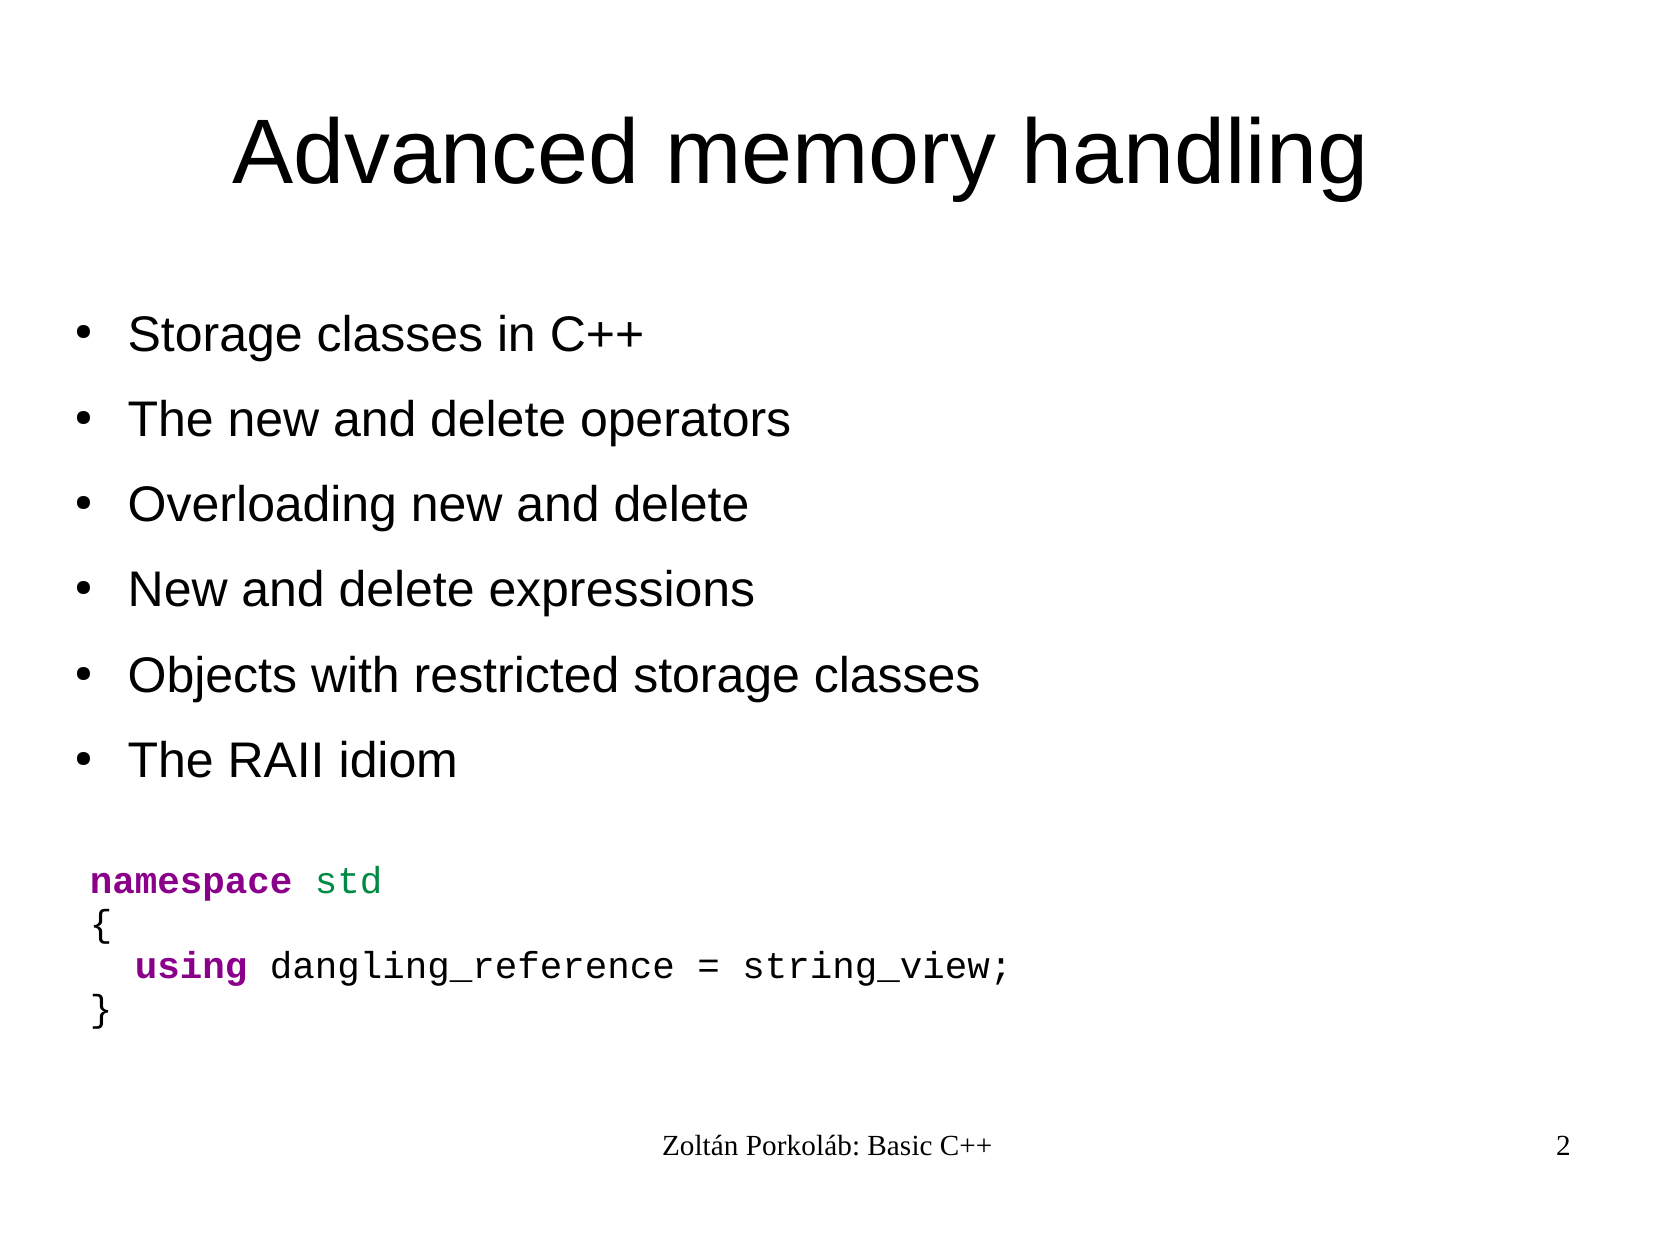

# Advanced memory handling
Storage classes in C++
The new and delete operators
Overloading new and delete
New and delete expressions
Objects with restricted storage classes
The RAII idiom
namespace std
{
 using dangling_reference = string_view;
}
Zoltán Porkoláb: Basic C++
2